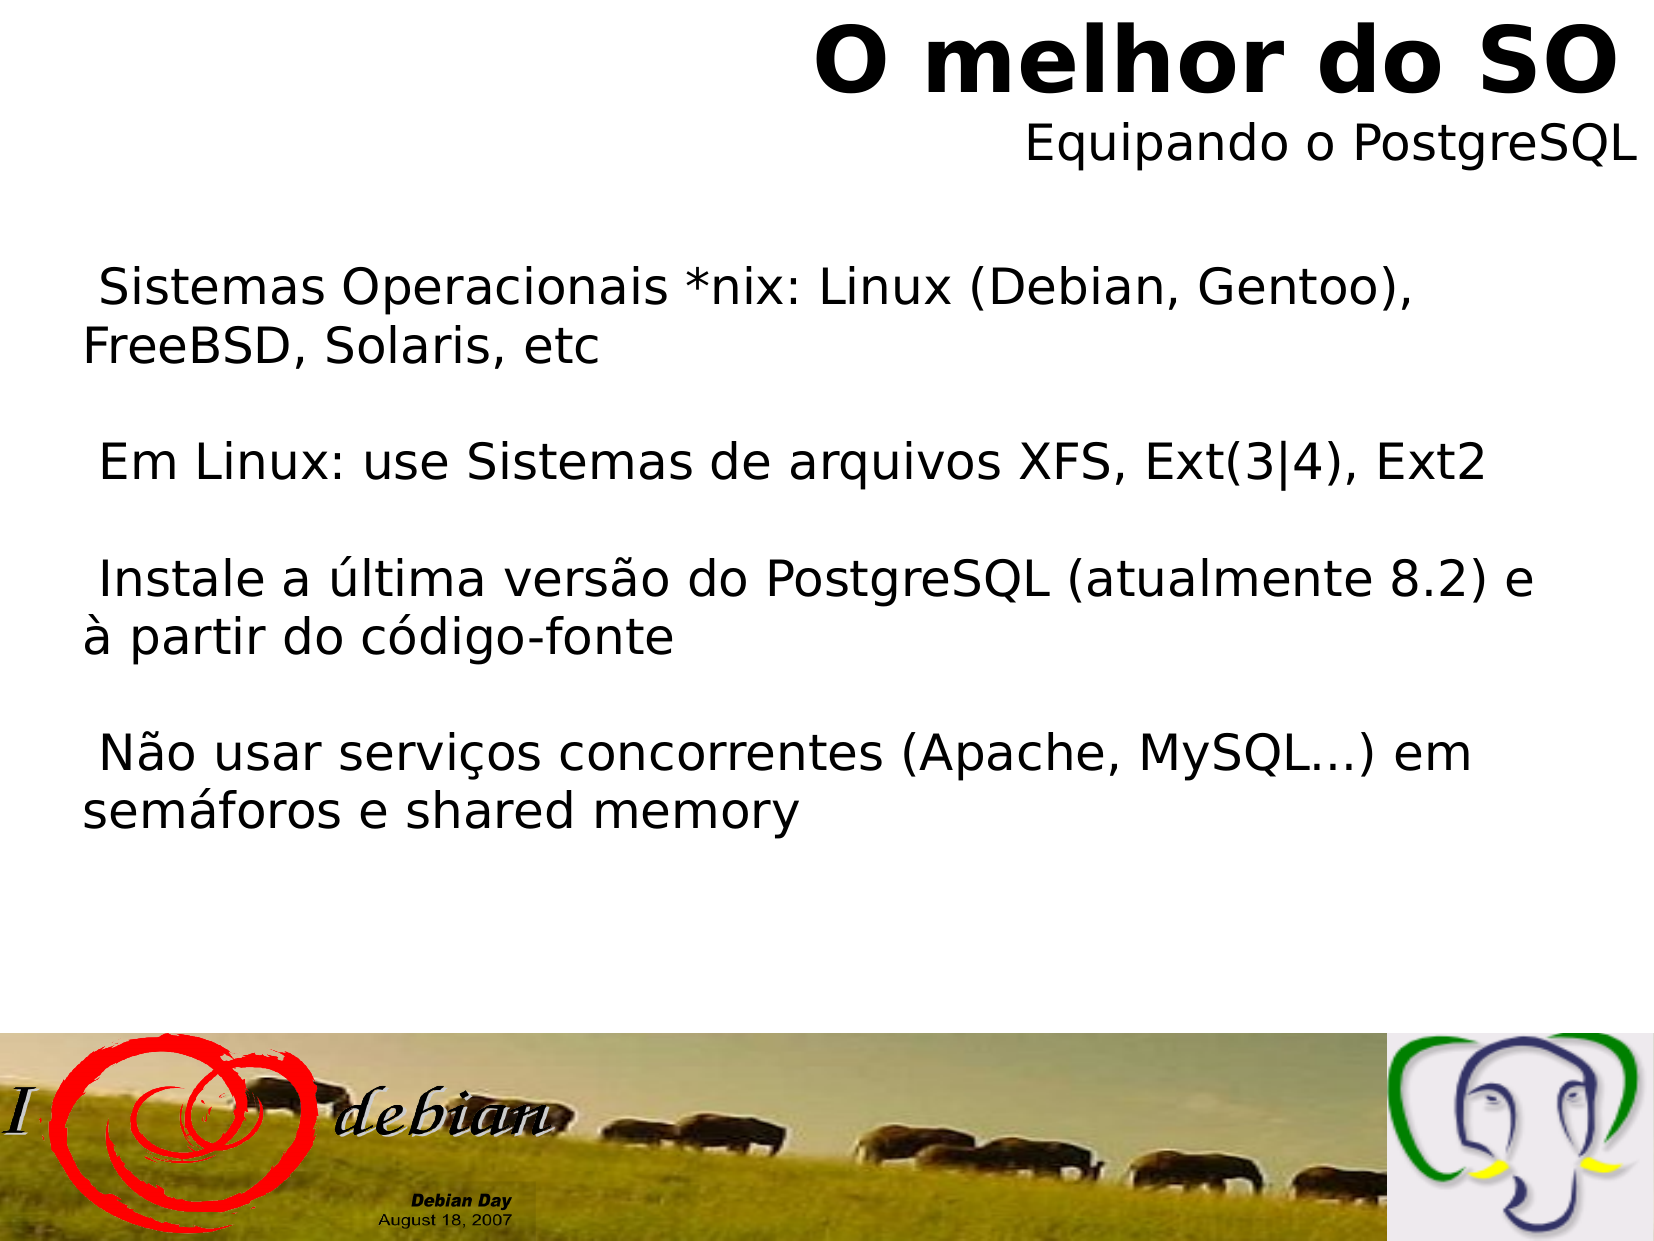

O melhor do SO
Equipando o PostgreSQL
# Sistemas Operacionais *nix: Linux (Debian, Gentoo), FreeBSD, Solaris, etc
 Em Linux: use Sistemas de arquivos XFS, Ext(3|4), Ext2
 Instale a última versão do PostgreSQL (atualmente 8.2) e à partir do código-fonte
 Não usar serviços concorrentes (Apache, MySQL...) em semáforos e shared memory